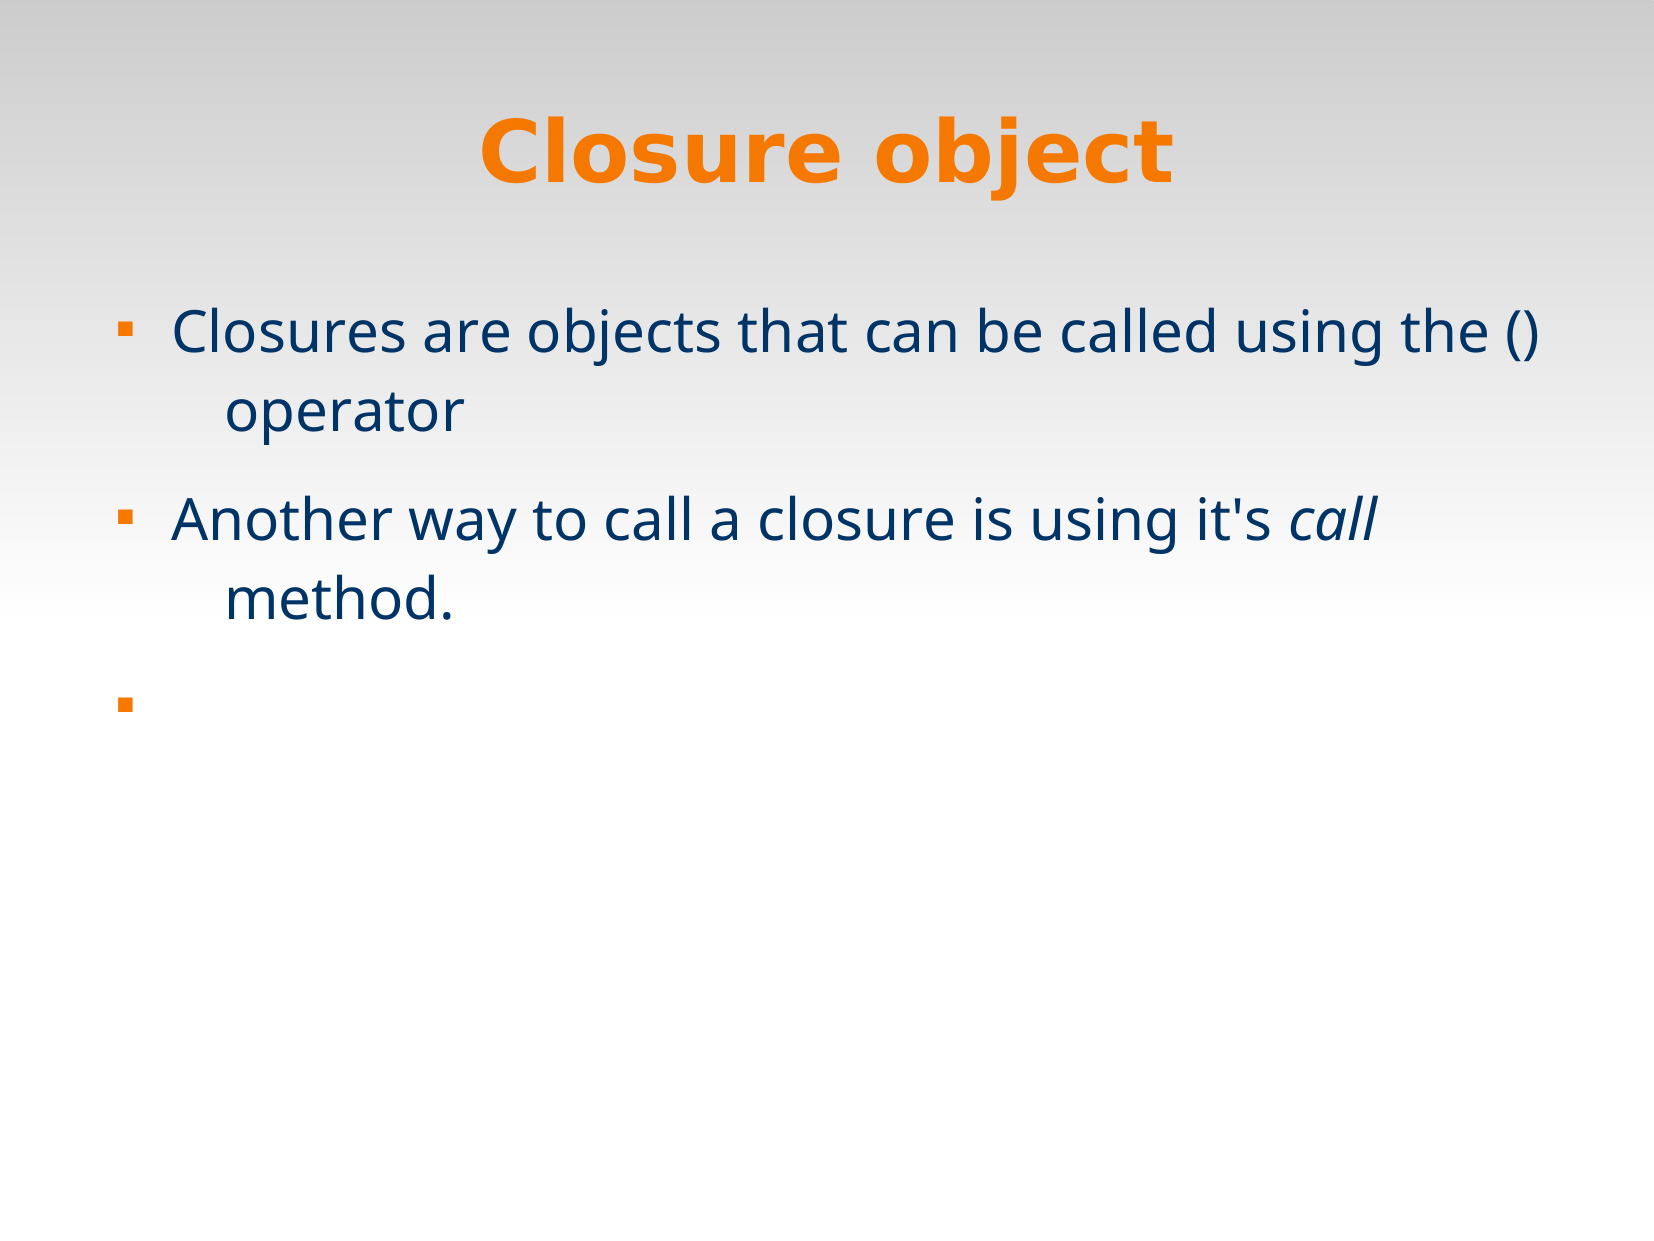

# Closure object
Closures are objects that can be called using the () operator
Another way to call a closure is using it's call method.